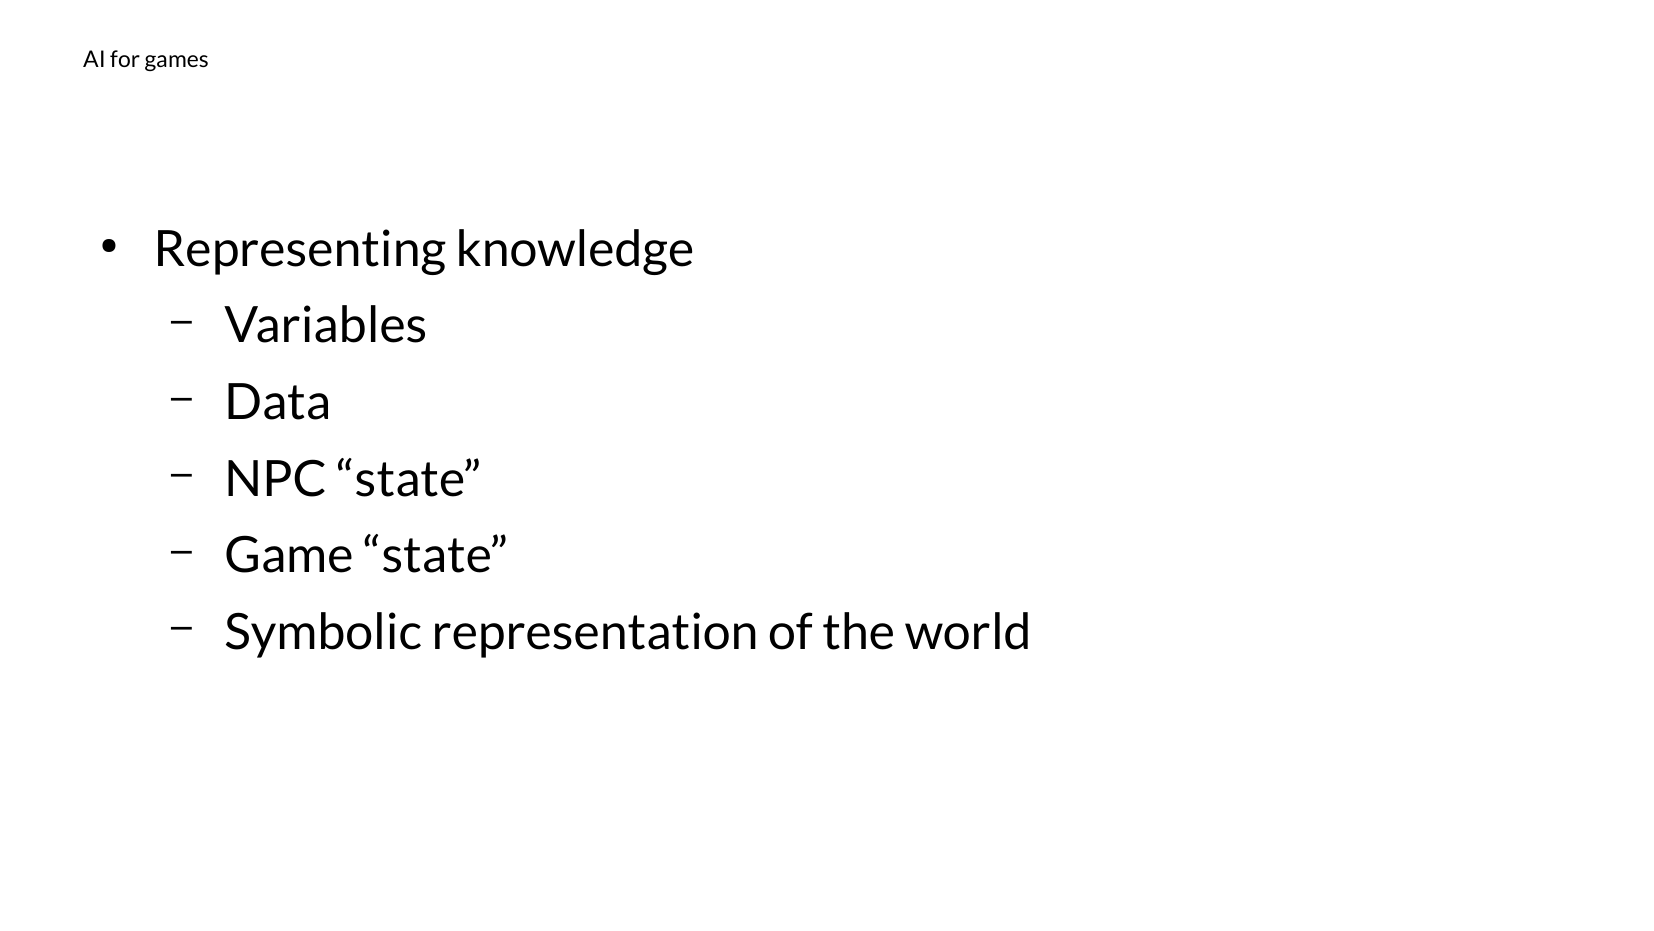

# AI for games
Representing knowledge
Variables
Data
NPC “state”
Game “state”
Symbolic representation of the world